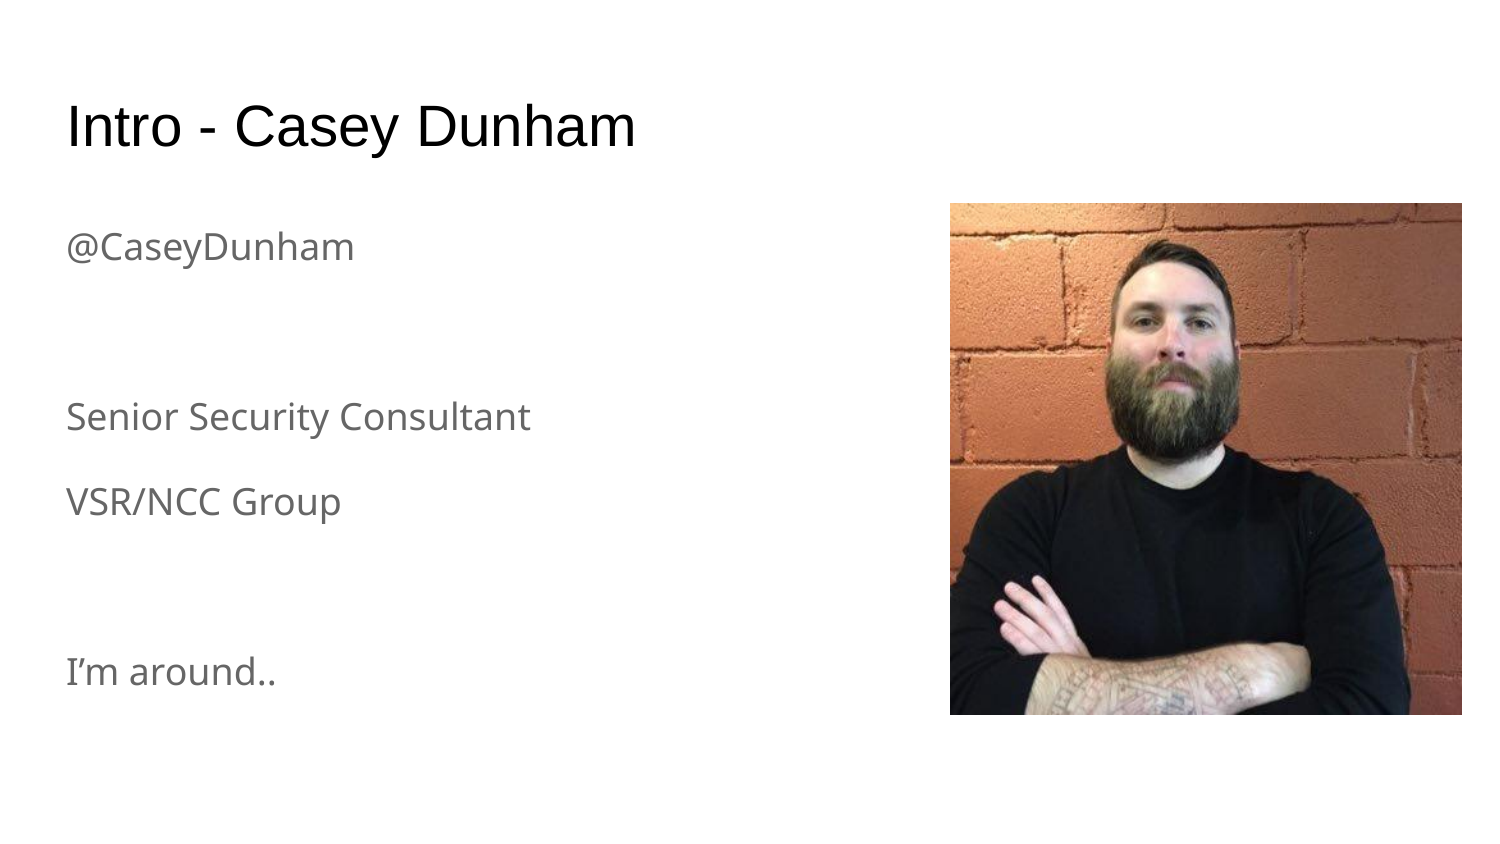

# Intro - Casey Dunham
@CaseyDunham
Senior Security Consultant
VSR/NCC Group
I’m around..